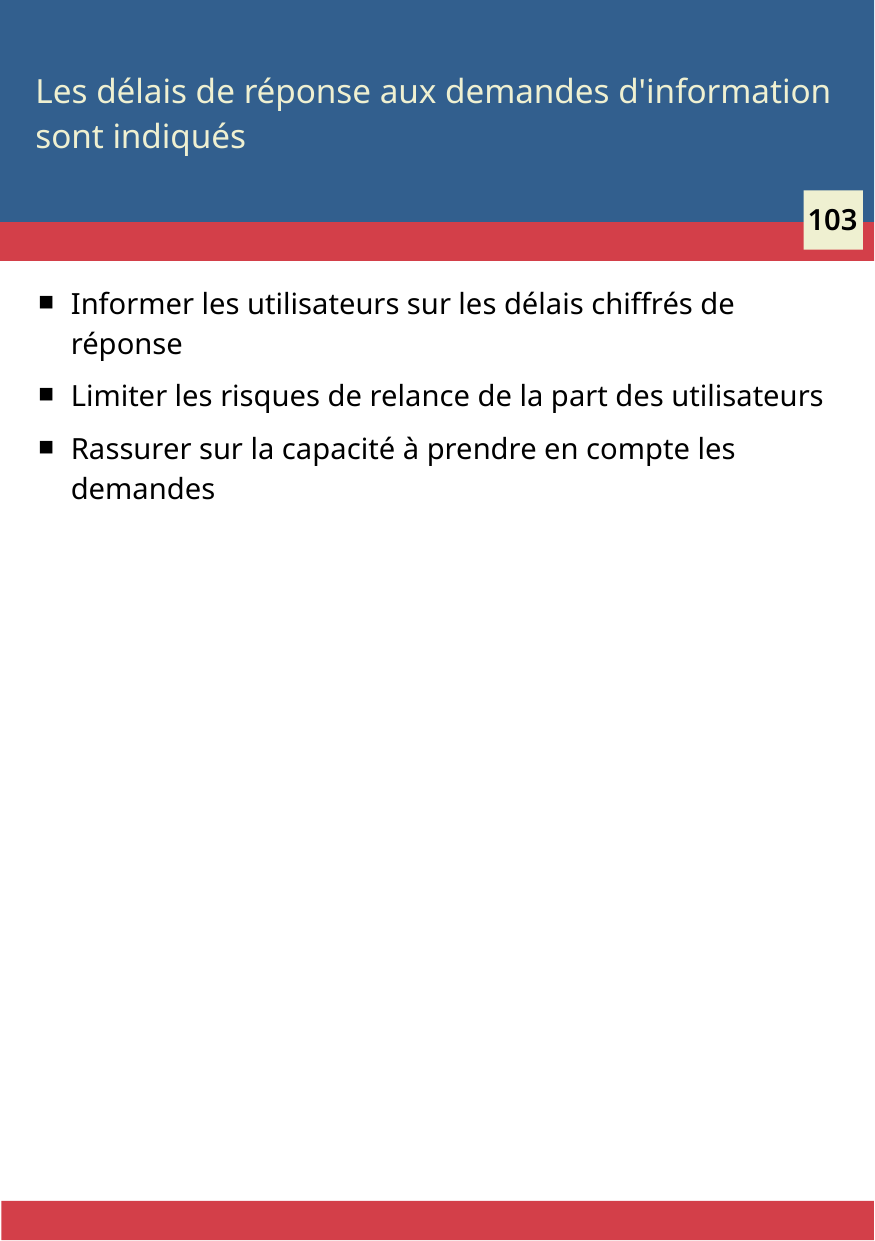

# Les délais de réponse aux demandes d'information sont indiqués
103
Informer les utilisateurs sur les délais chiffrés de réponse
Limiter les risques de relance de la part des utilisateurs
Rassurer sur la capacité à prendre en compte les demandes